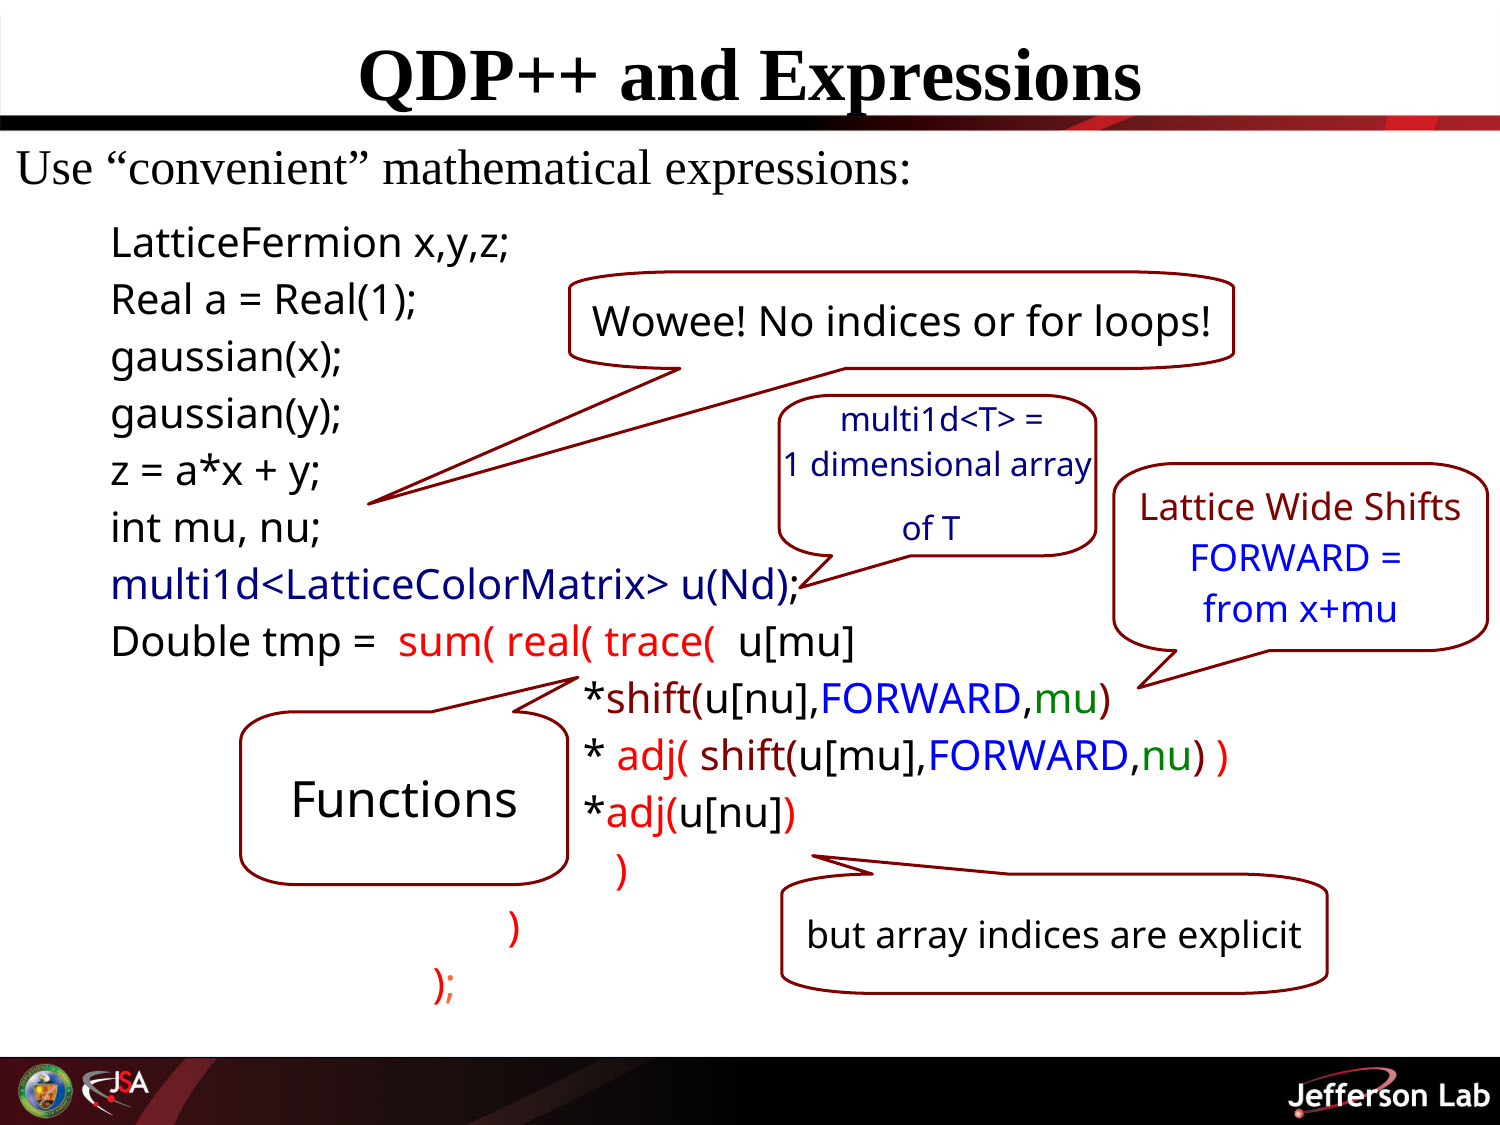

# QDP++ and Expressions
Use “convenient” mathematical expressions:
LatticeFermion x,y,z;
Real a = Real(1);
gaussian(x);
gaussian(y);
z = a*x + y;
int mu, nu;
multi1d<LatticeColorMatrix> u(Nd);
Double tmp = sum( real( trace( u[mu]
 *shift(u[nu],FORWARD,mu)
 * adj( shift(u[mu],FORWARD,nu) )
 *adj(u[nu])
 )
 )
 );
Wowee! No indices or for loops!
 multi1d<T> =
1 dimensional array
of T
Lattice Wide Shifts
FORWARD =
from x+mu
Functions
but array indices are explicit